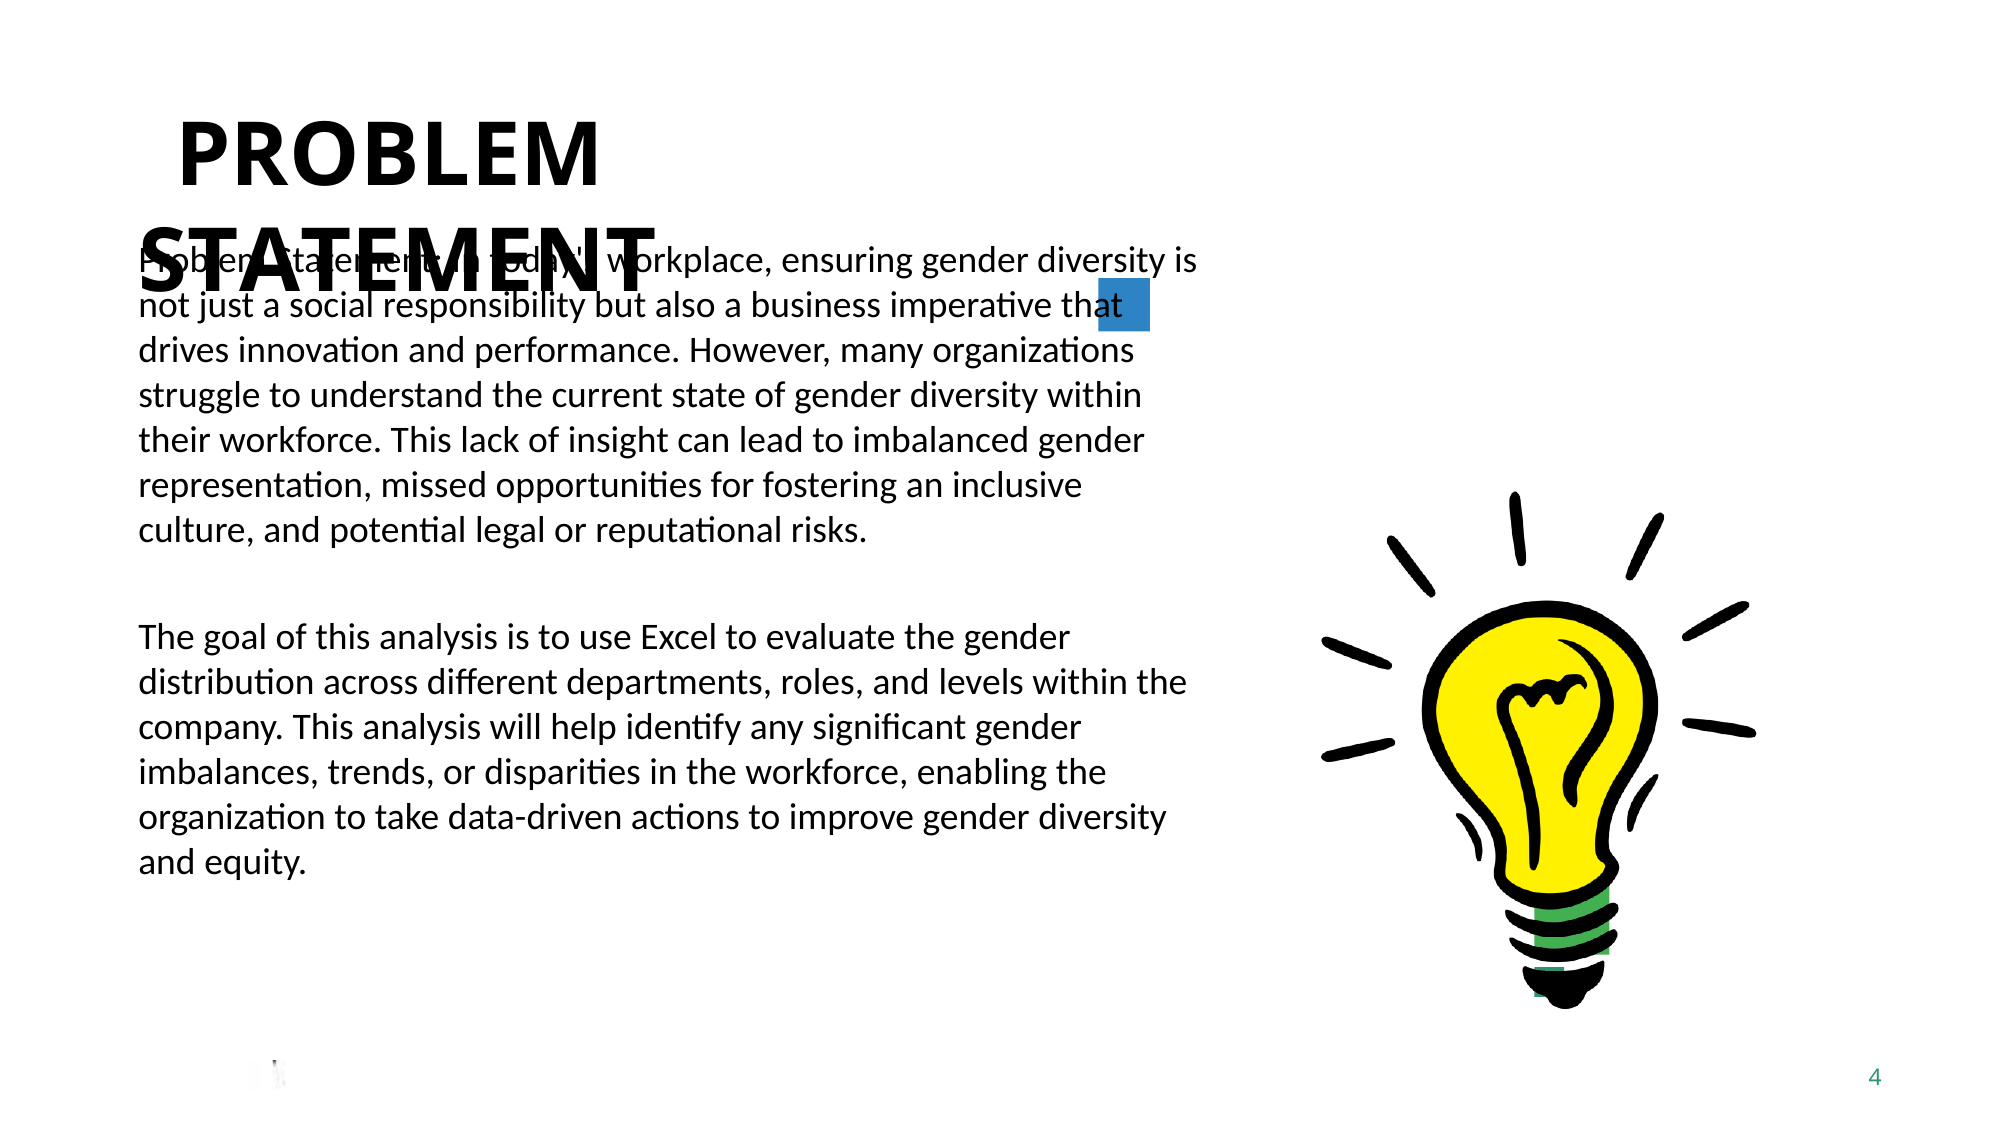

# PROBLEM	STATEMENT
Problem Statement: In today's workplace, ensuring gender diversity is not just a social responsibility but also a business imperative that drives innovation and performance. However, many organizations struggle to understand the current state of gender diversity within their workforce. This lack of insight can lead to imbalanced gender representation, missed opportunities for fostering an inclusive culture, and potential legal or reputational risks.
The goal of this analysis is to use Excel to evaluate the gender distribution across different departments, roles, and levels within the company. This analysis will help identify any significant gender imbalances, trends, or disparities in the workforce, enabling the organization to take data-driven actions to improve gender diversity and equity.